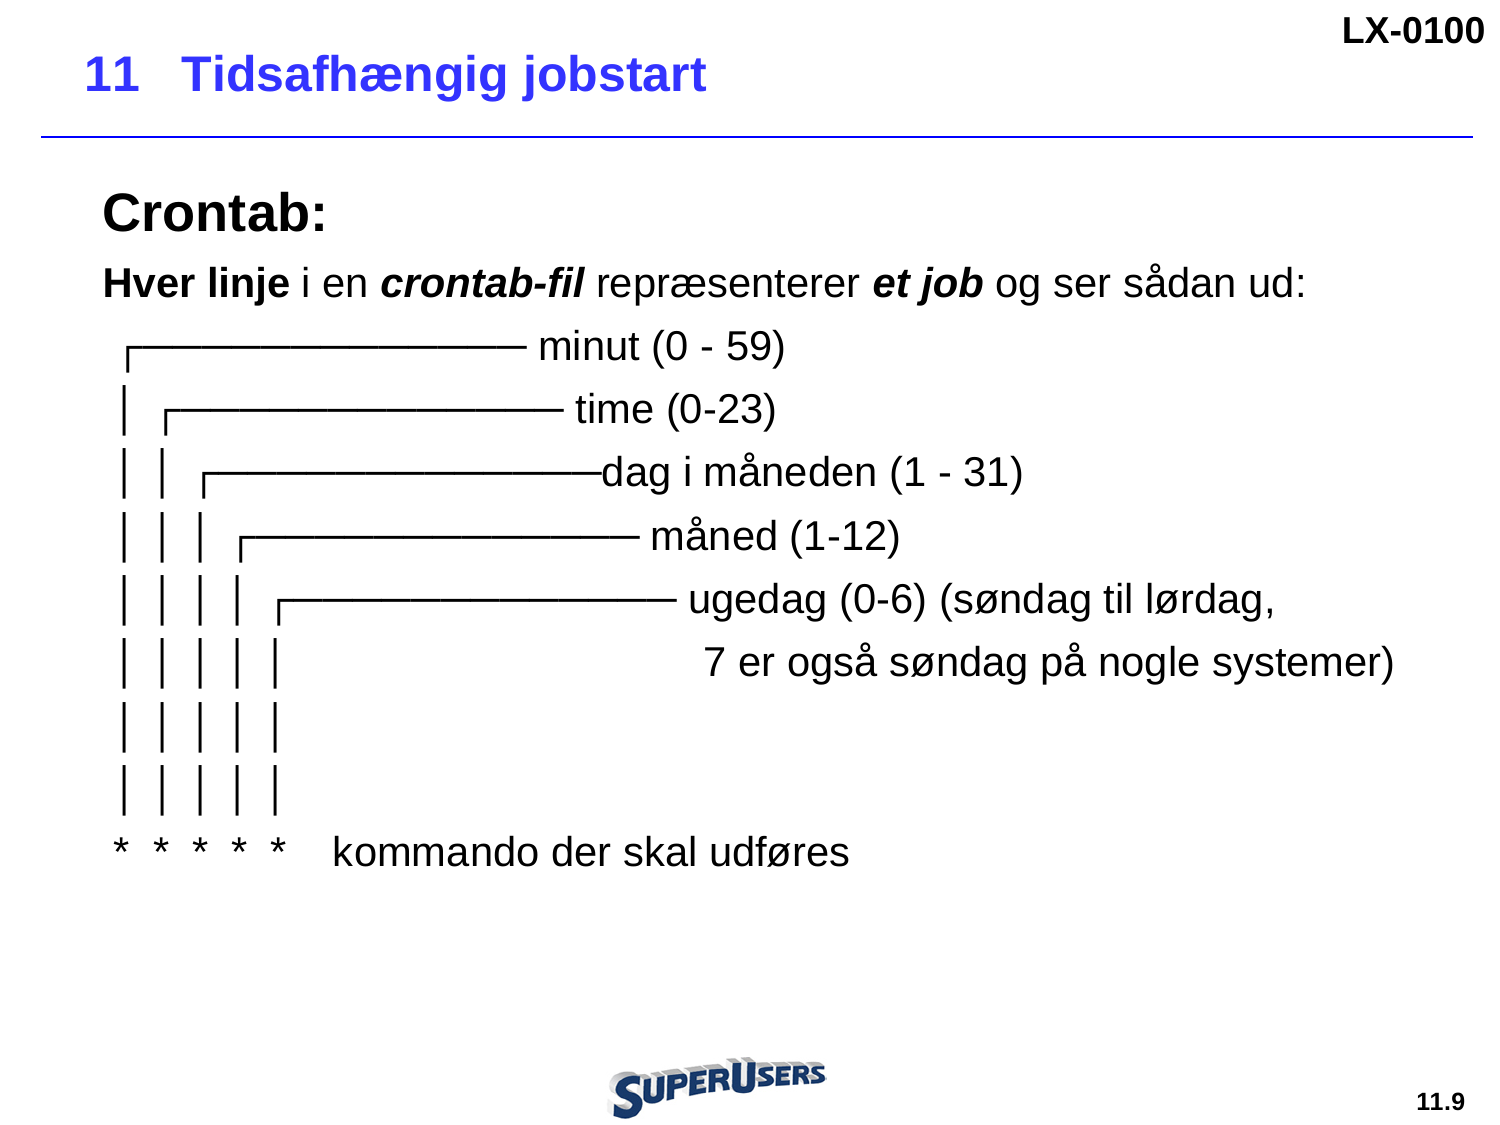

# 11 Tidsafhængig jobstart
Crontab:
Hver linje i en crontab-fil repræsenterer et job og ser sådan ud:
 ┌───────────── minut (0 - 59)
 │ ┌───────────── time (0-23)
 │ │ ┌─────────────dag i måneden (1 - 31)
 │ │ │ ┌───────────── måned (1-12)
 │ │ │ │ ┌───────────── ugedag (0-6) (søndag til lørdag,
 │ │ │ │ │ 7 er også søndag på nogle systemer)
 │ │ │ │ │
 │ │ │ │ │
 * * * * * kommando der skal udføres